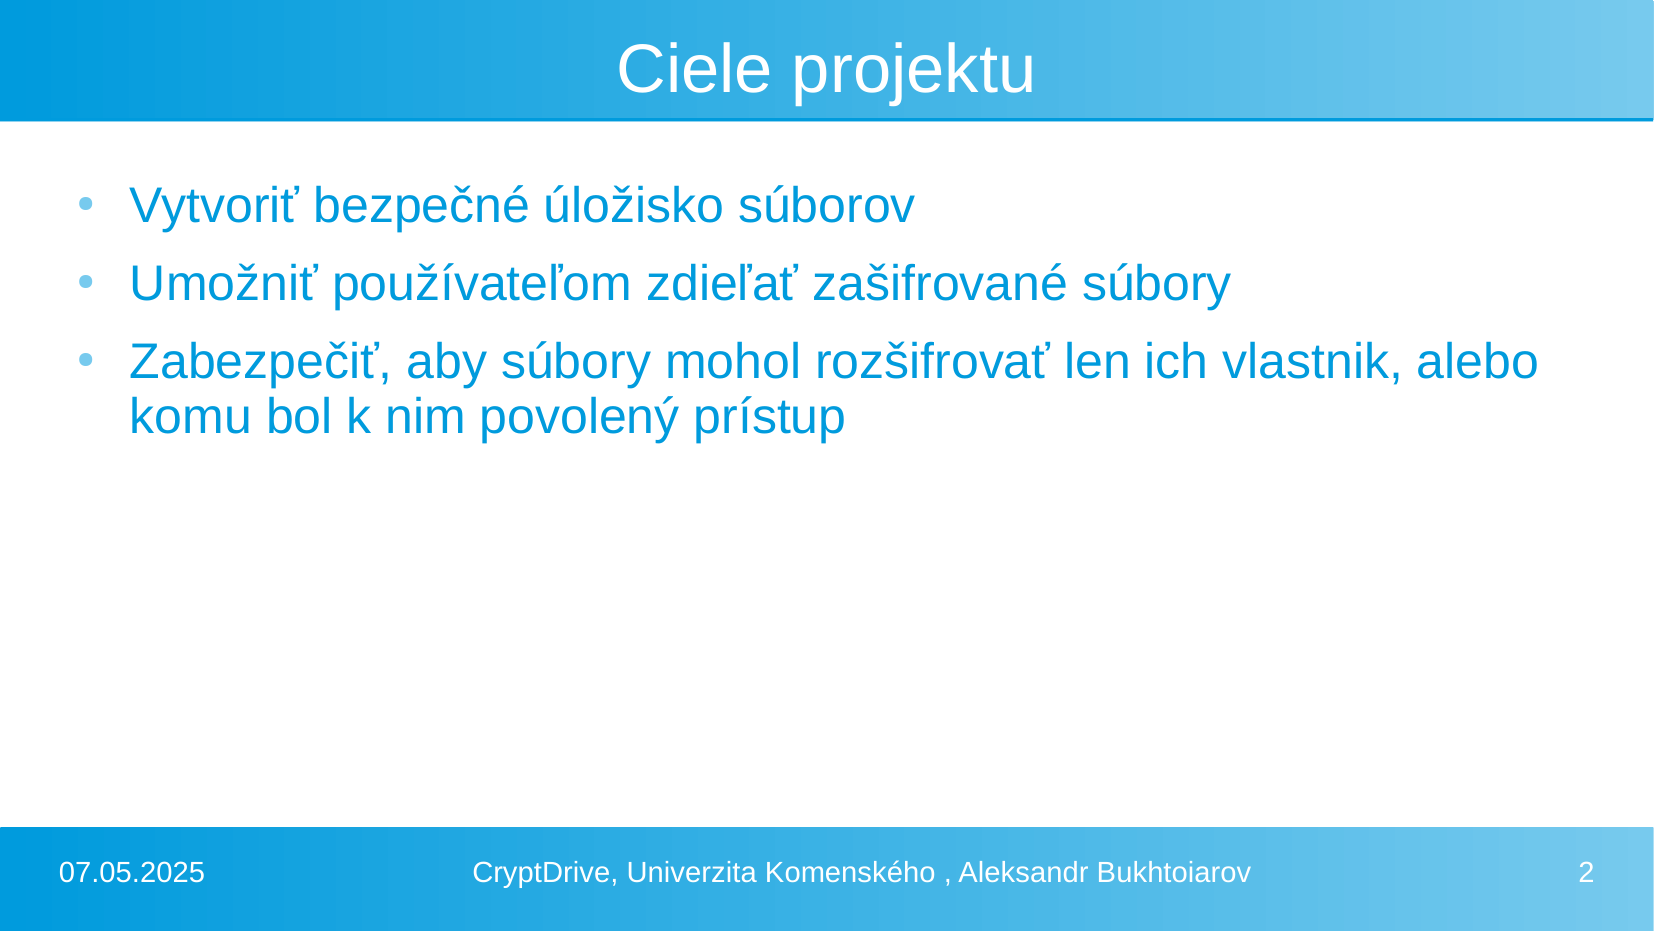

# Ciele projektu
Vytvoriť bezpečné úložisko súborov
Umožniť používateľom zdieľať zašifrované súbory
Zabezpečiť, aby súbory mohol rozšifrovať len ich vlastnik, alebo komu bol k nim povolený prístup
2